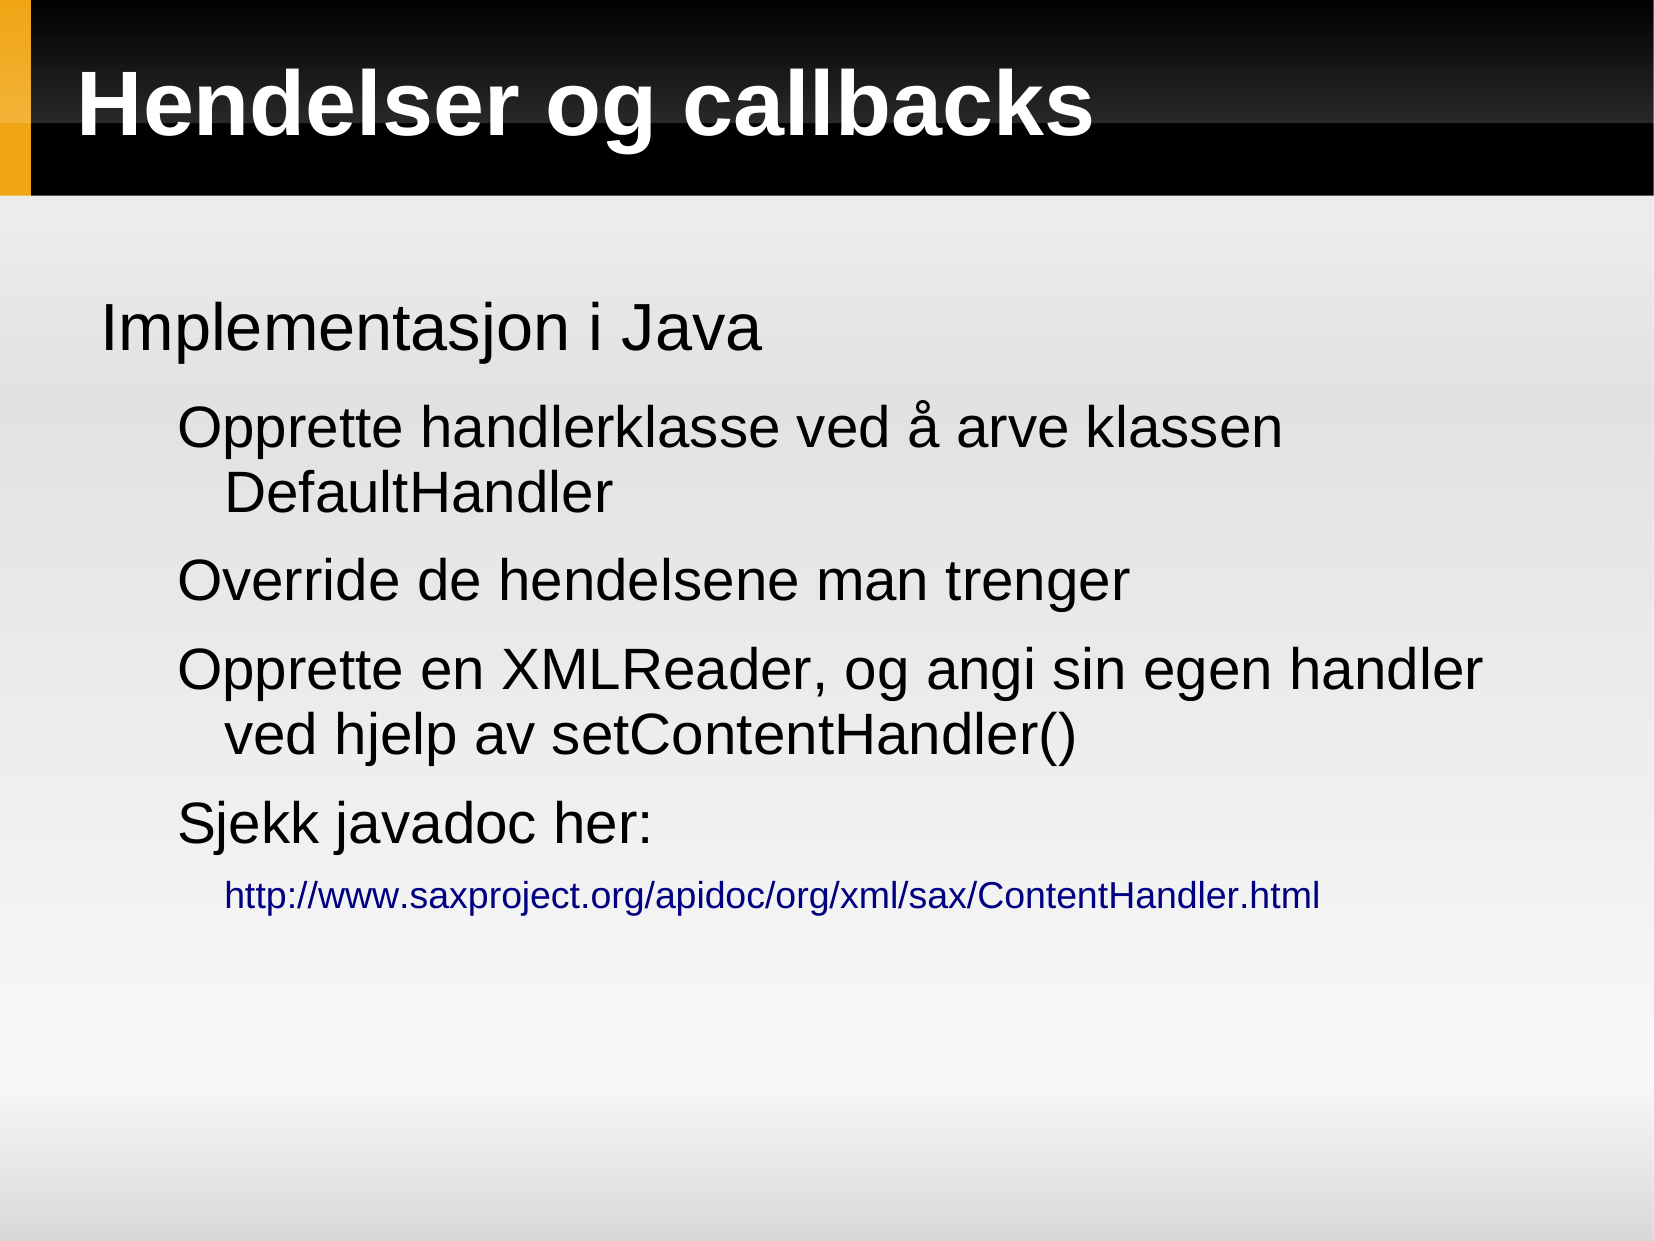

# Hendelser og callbacks
Implementasjon i Java
Opprette handlerklasse ved å arve klassen DefaultHandler
Override de hendelsene man trenger
Opprette en XMLReader, og angi sin egen handler ved hjelp av setContentHandler()
Sjekk javadoc her: http://www.saxproject.org/apidoc/org/xml/sax/ContentHandler.html